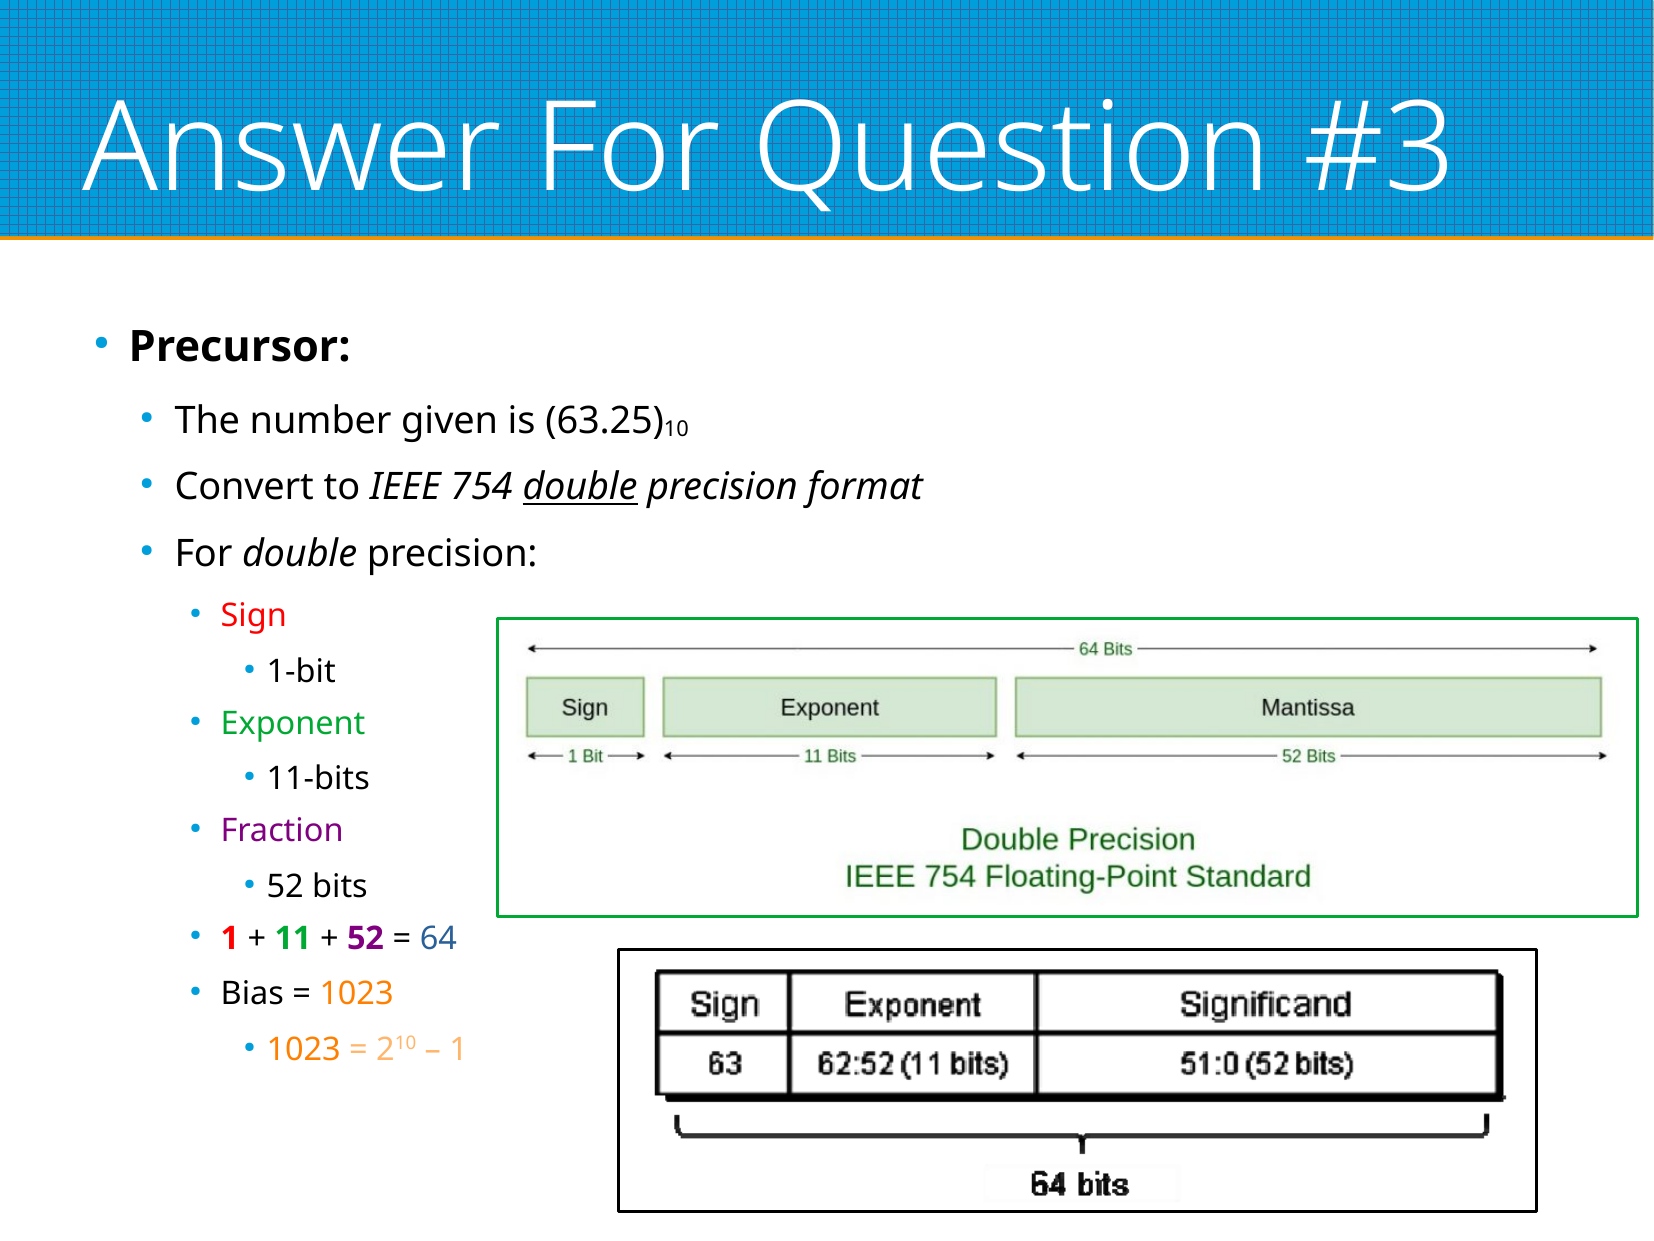

# Answer For Question #3
Precursor:
The number given is (63.25)10
Convert to IEEE 754 double precision format
For double precision:
Sign
1-bit
Exponent
11-bits
Fraction
52 bits
1 + 11 + 52 = 64
Bias = 1023
1023 = 210 – 1